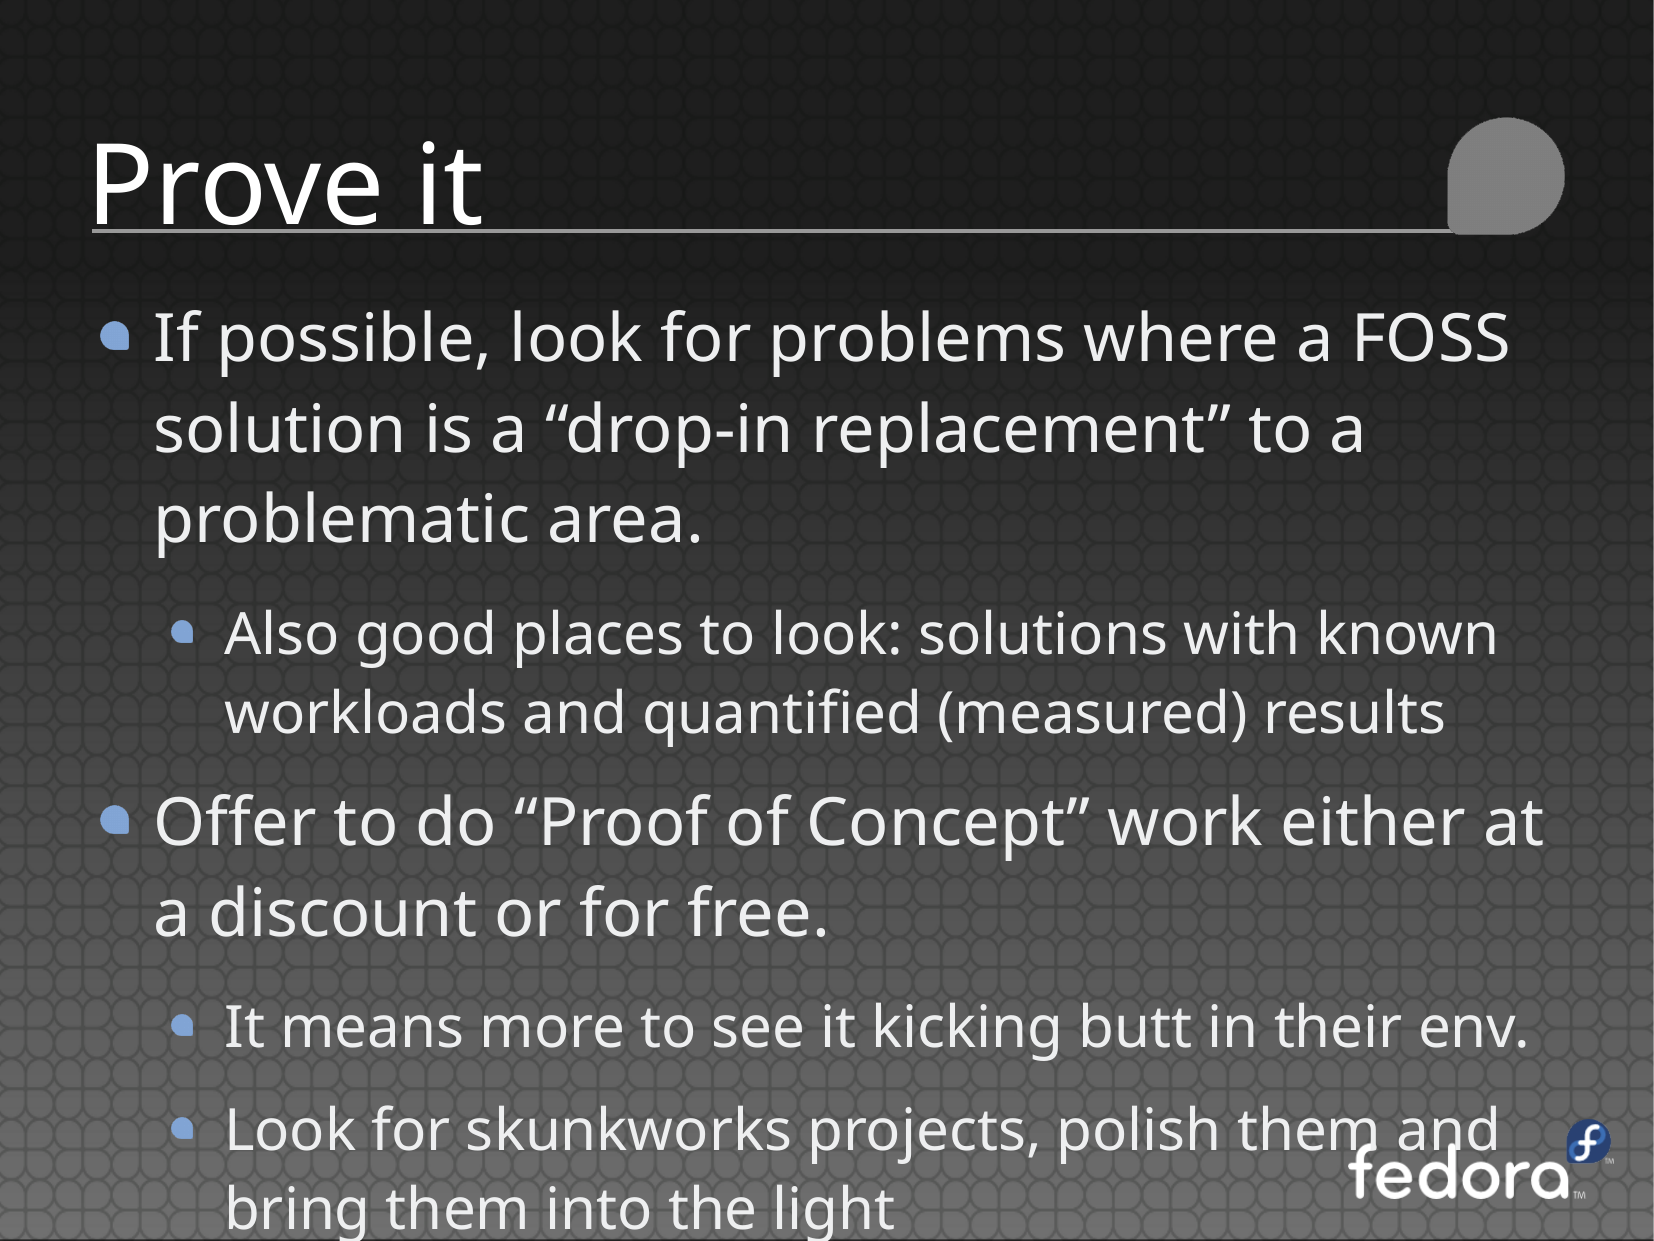

# Prove it
If possible, look for problems where a FOSS solution is a “drop-in replacement” to a problematic area.
Also good places to look: solutions with known workloads and quantified (measured) results
Offer to do “Proof of Concept” work either at a discount or for free.
It means more to see it kicking butt in their env.
Look for skunkworks projects, polish them and bring them into the light